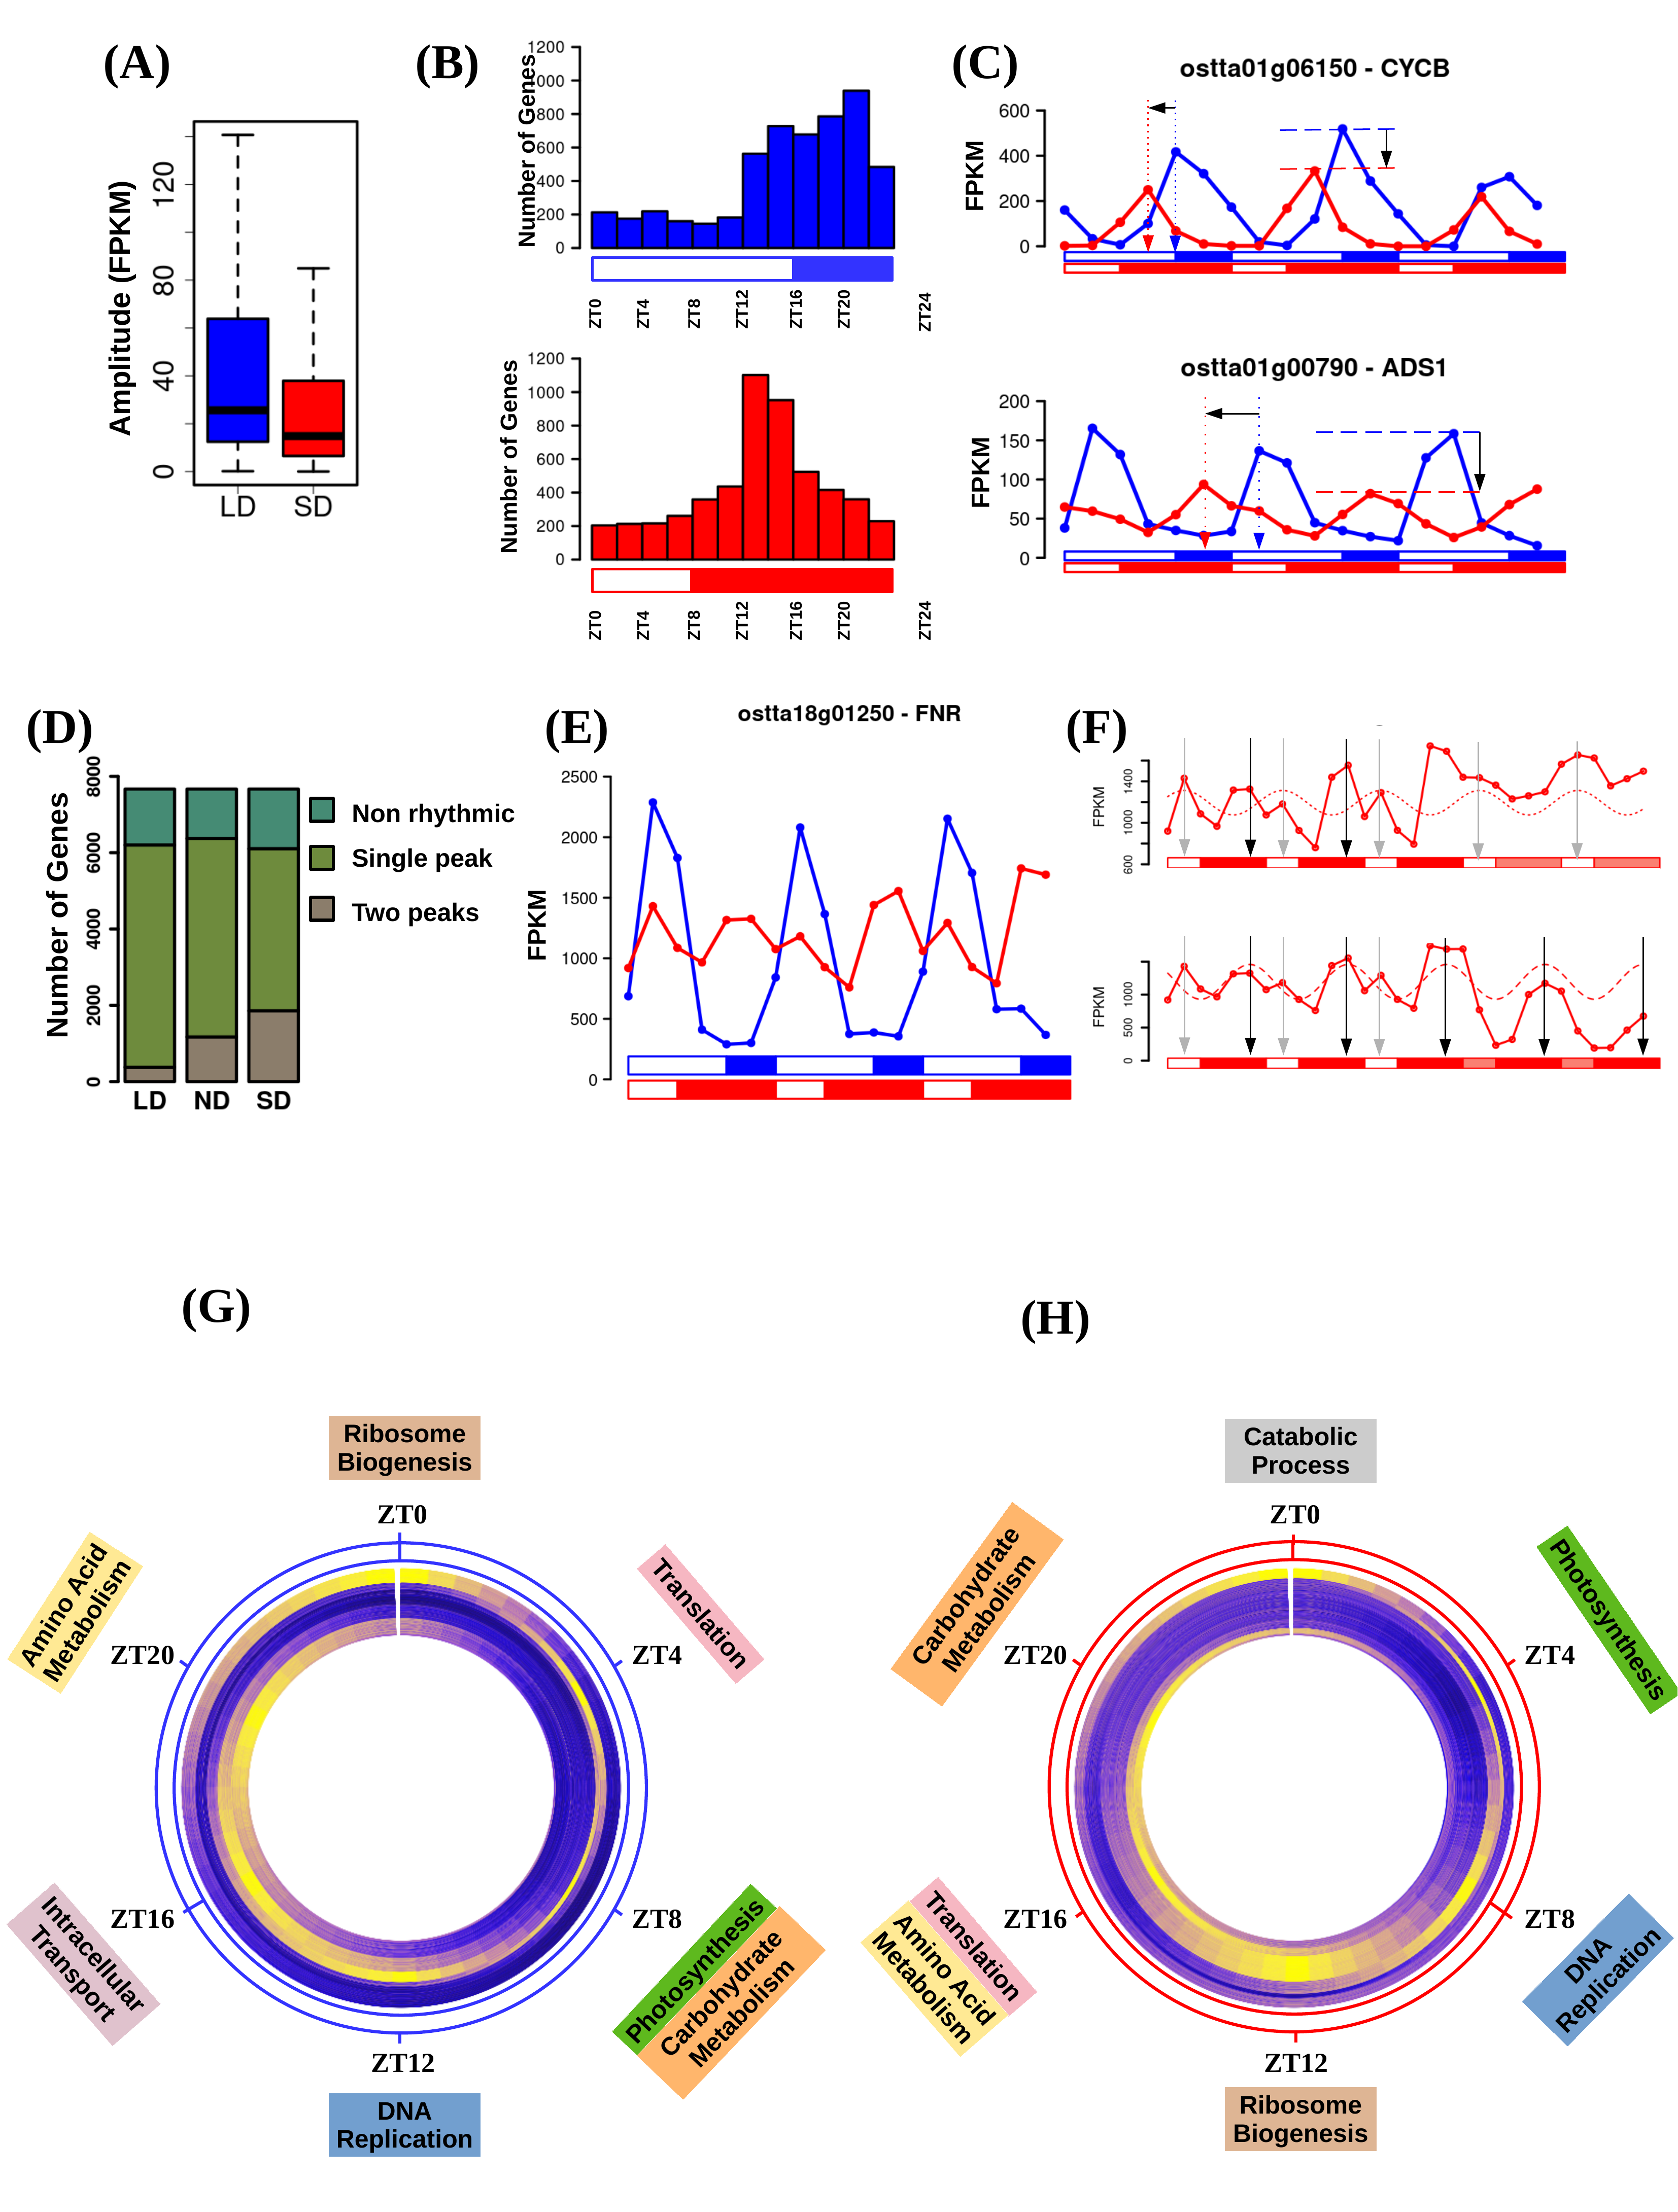

FPKM
 (A)
 (B)
 (C)
Number of Genes
ZT0
ZT8
ZT16
ZT4
ZT12
ZT20
ZT24
Amplitude (FPKM)
FPKM
Number of Genes
ZT0
ZT8
ZT16
ZT4
ZT12
ZT20
ZT24
 (D)
 (E)
 (F)
FPKM
Non rhythmic
Number of Genes
Single peak
Two peaks
 (G)
 (H)
Ribosome
Biogenesis
Catabolic
Process
ZT0
ZT0
Carbohydrate
Metabolism
Amino Acid
Metabolism
Translation
Photosynthesis
ZT4
ZT4
ZT20
ZT20
ZT8
ZT8
ZT16
ZT16
Translation
Intracellular
Transport
DNA
Replication
Amino Acid
Metabolism
Photosynthesis
Carbohydrate
Metabolism
ZT12
ZT12
Ribosome
Biogenesis
DNA
Replication